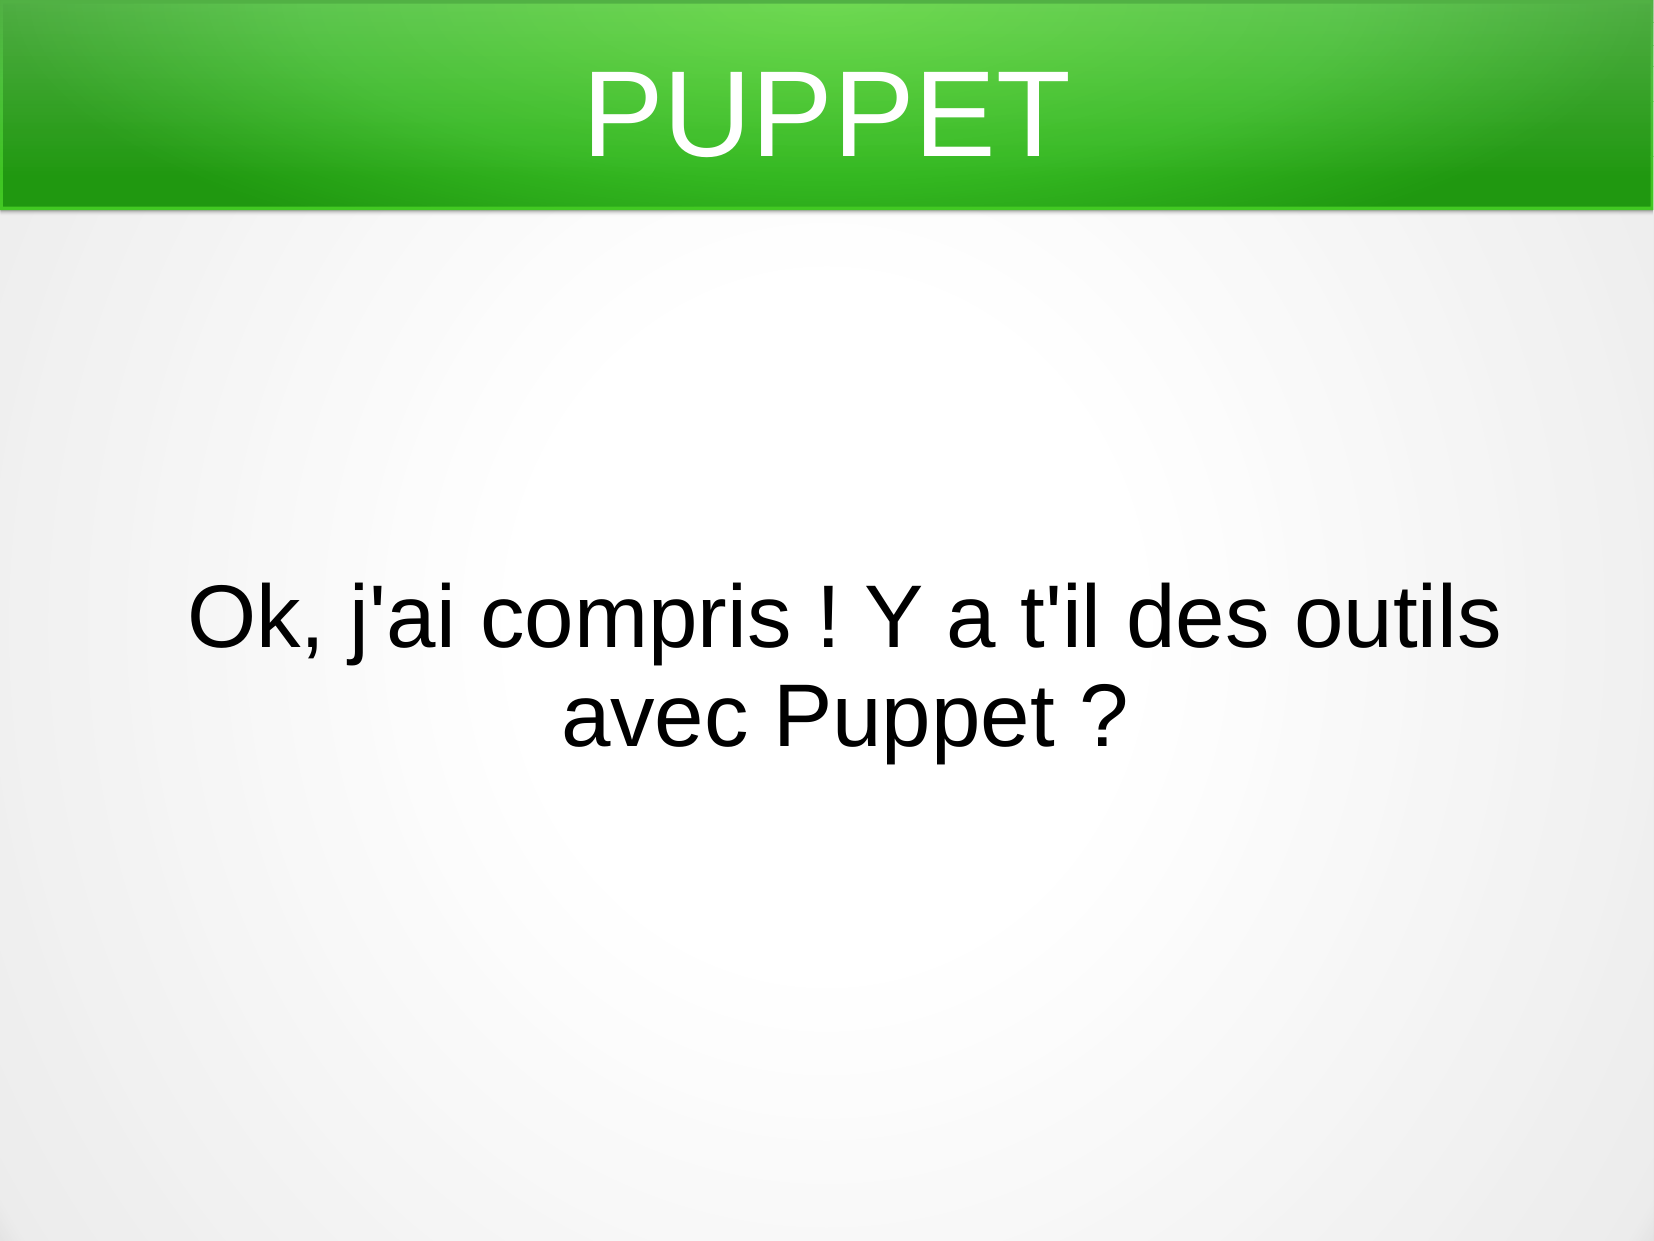

# PUPPET
Ok, j'ai compris ! Y a t'il des outils avec Puppet ?